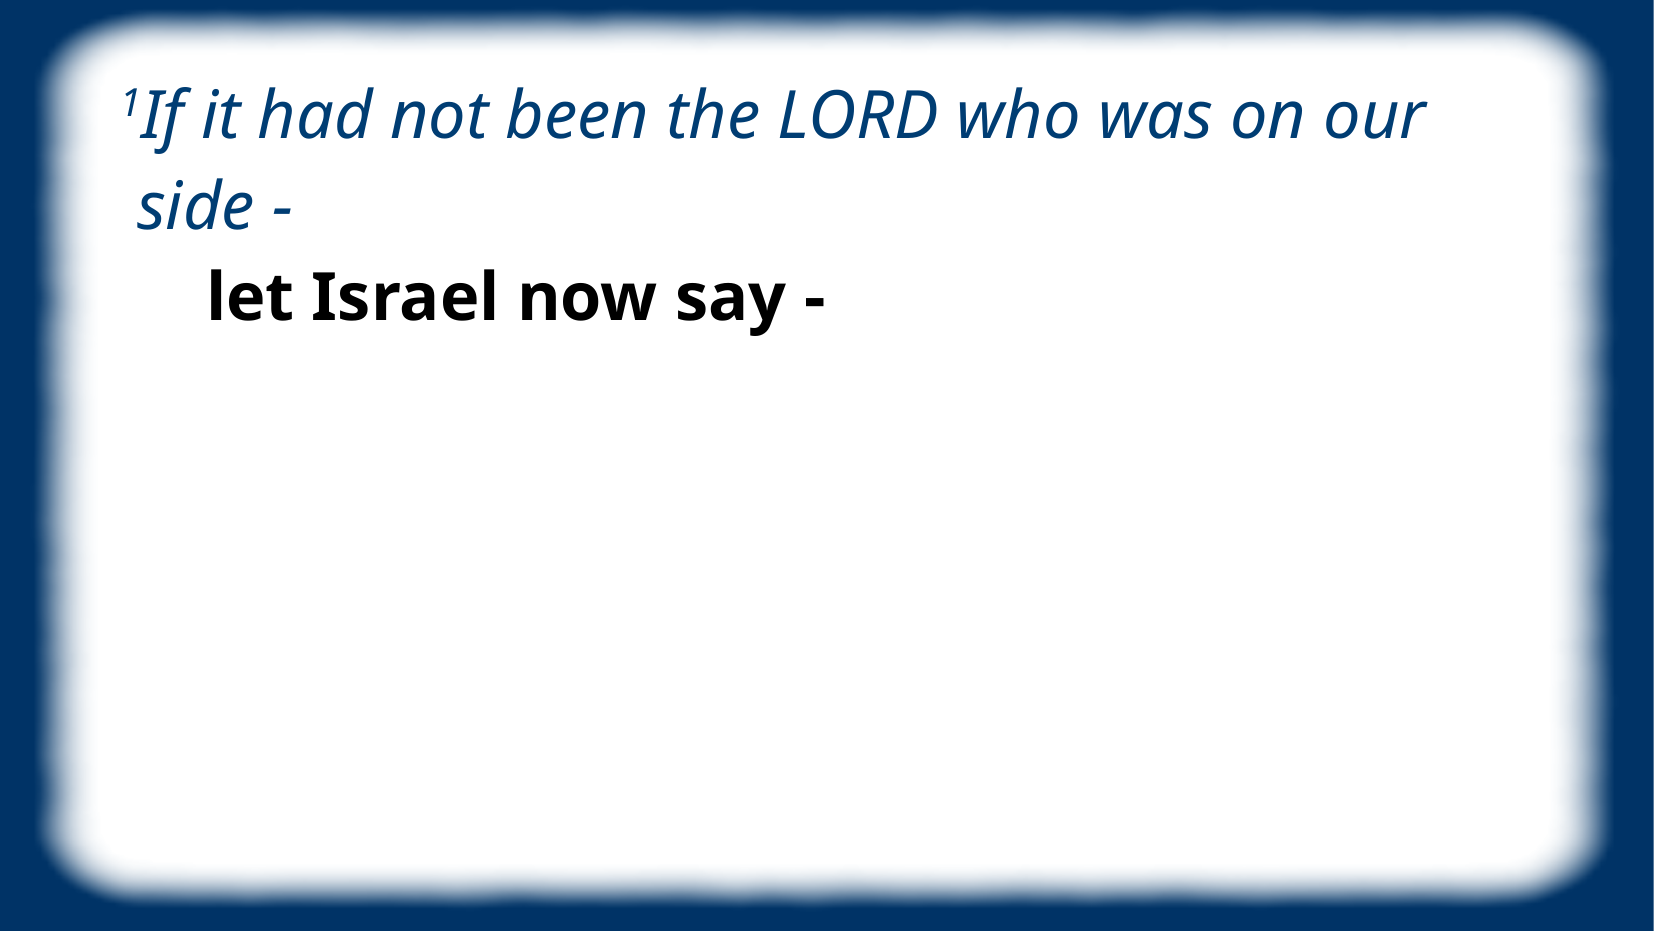

1If it had not been the LORD who was on our
 side -
 let Israel now say -